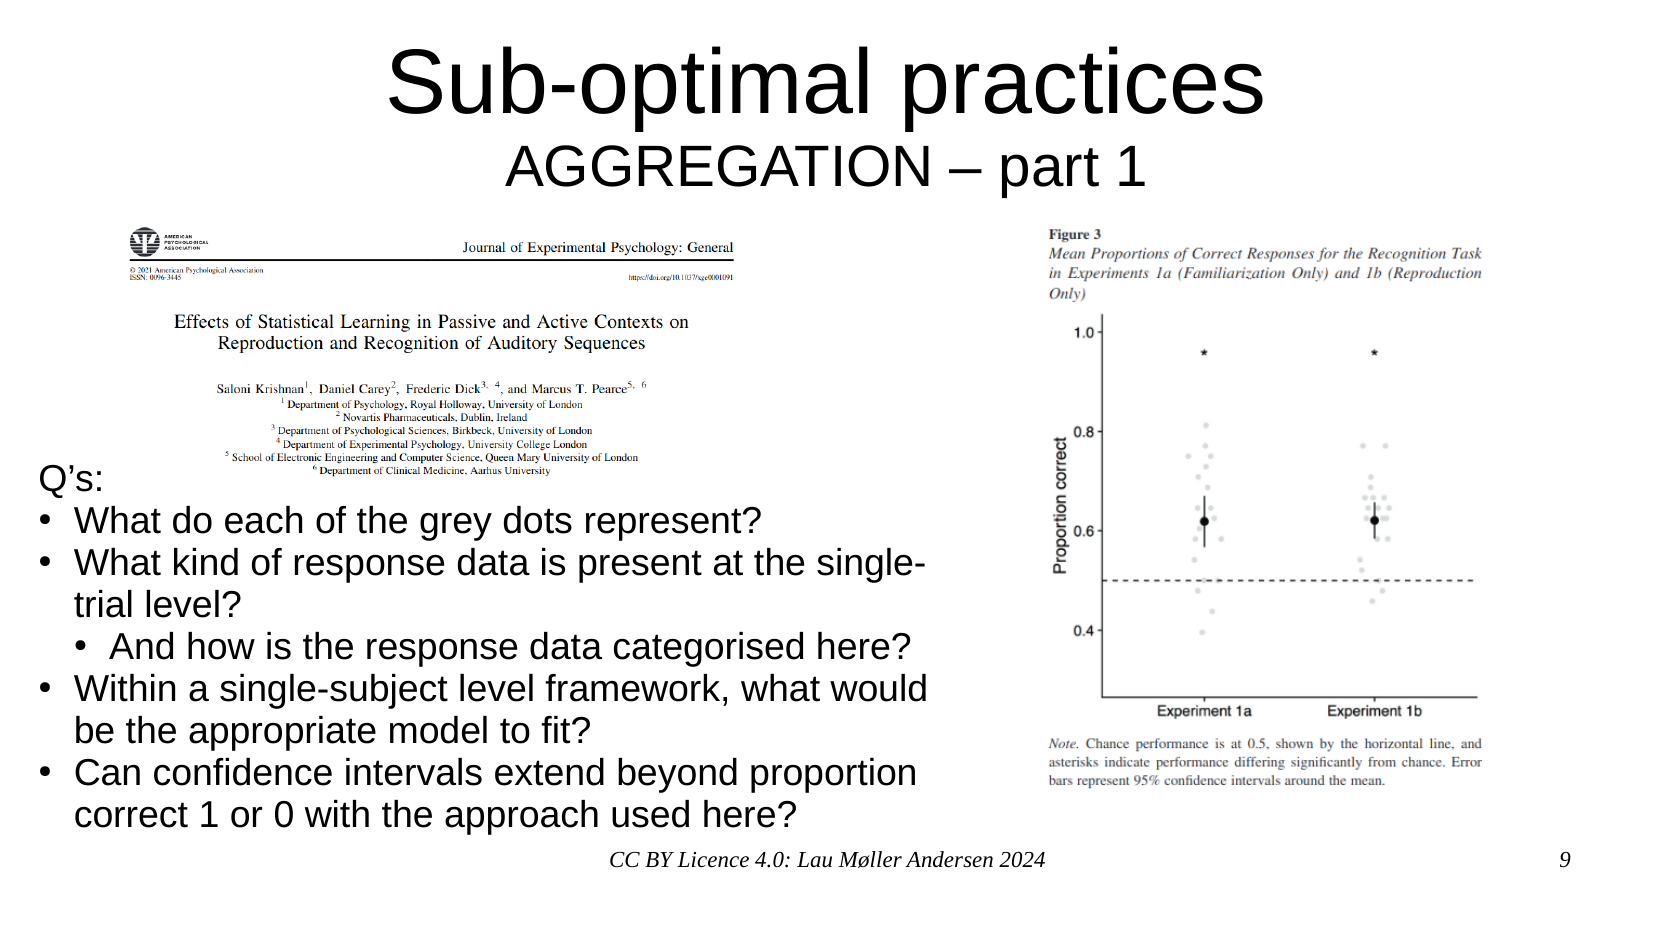

# Sub-optimal practices AGGREGATION – part 1
Q’s:
What do each of the grey dots represent?
What kind of response data is present at the single-trial level?
And how is the response data categorised here?
Within a single-subject level framework, what would be the appropriate model to fit?
Can confidence intervals extend beyond proportion correct 1 or 0 with the approach used here?
CC BY Licence 4.0: Lau Møller Andersen 2024
9